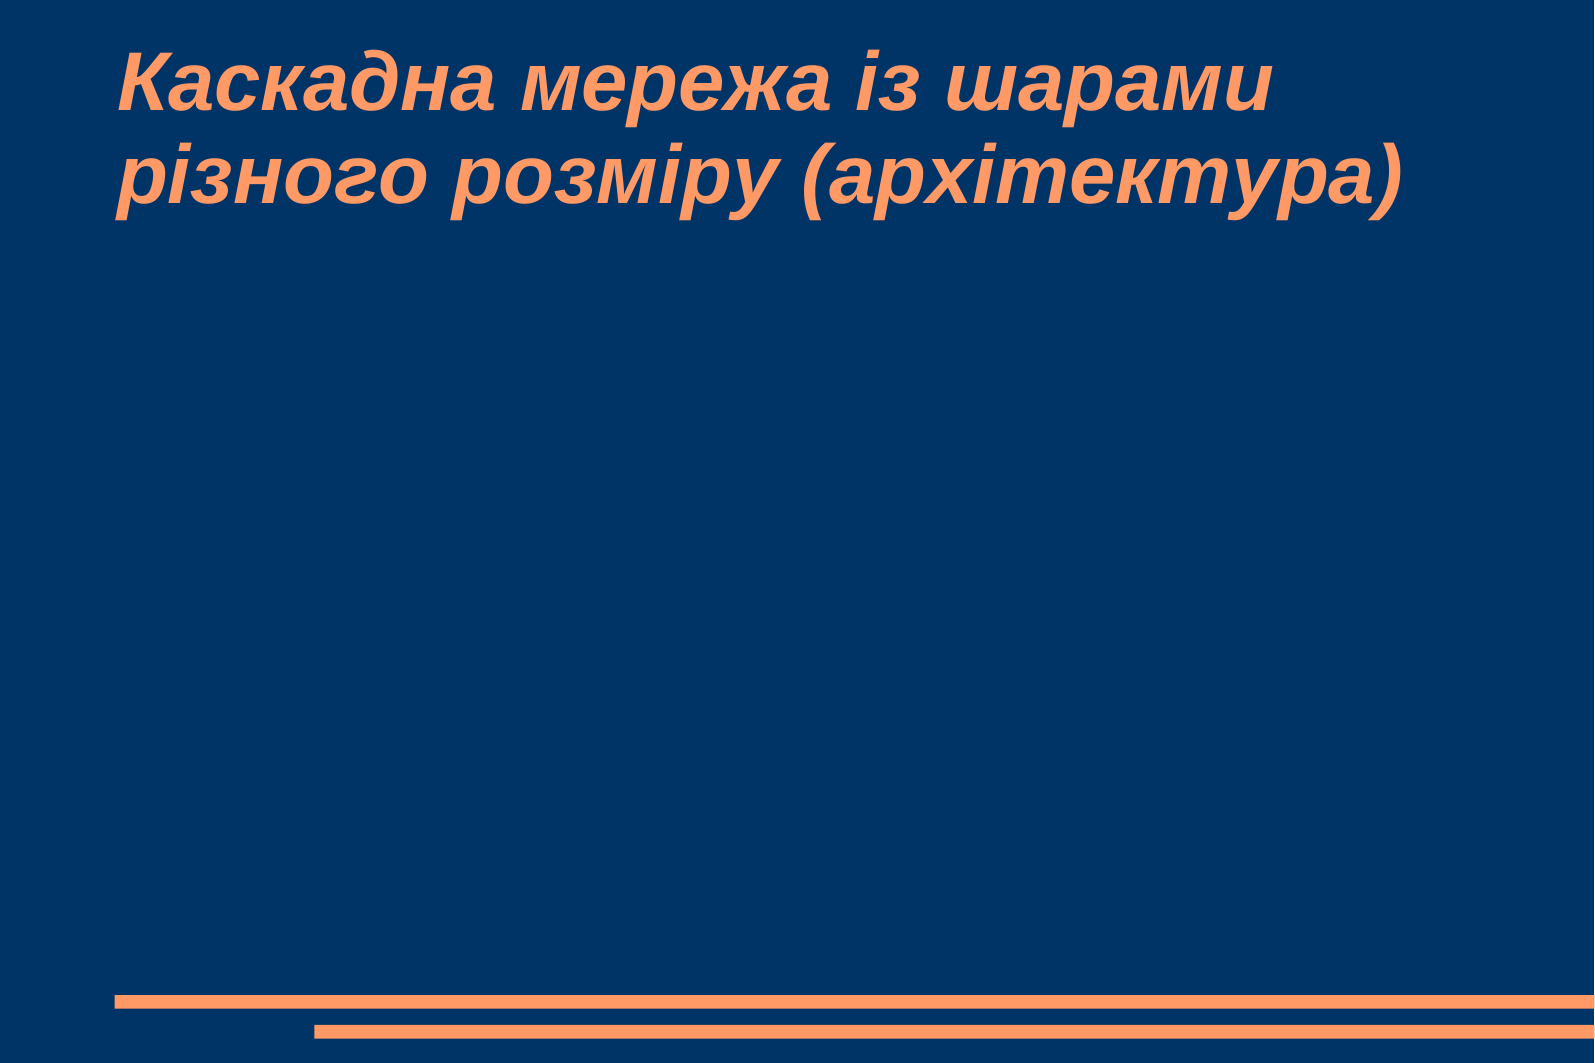

# Каскадна мережа із шарами різного розміру (архітектура)